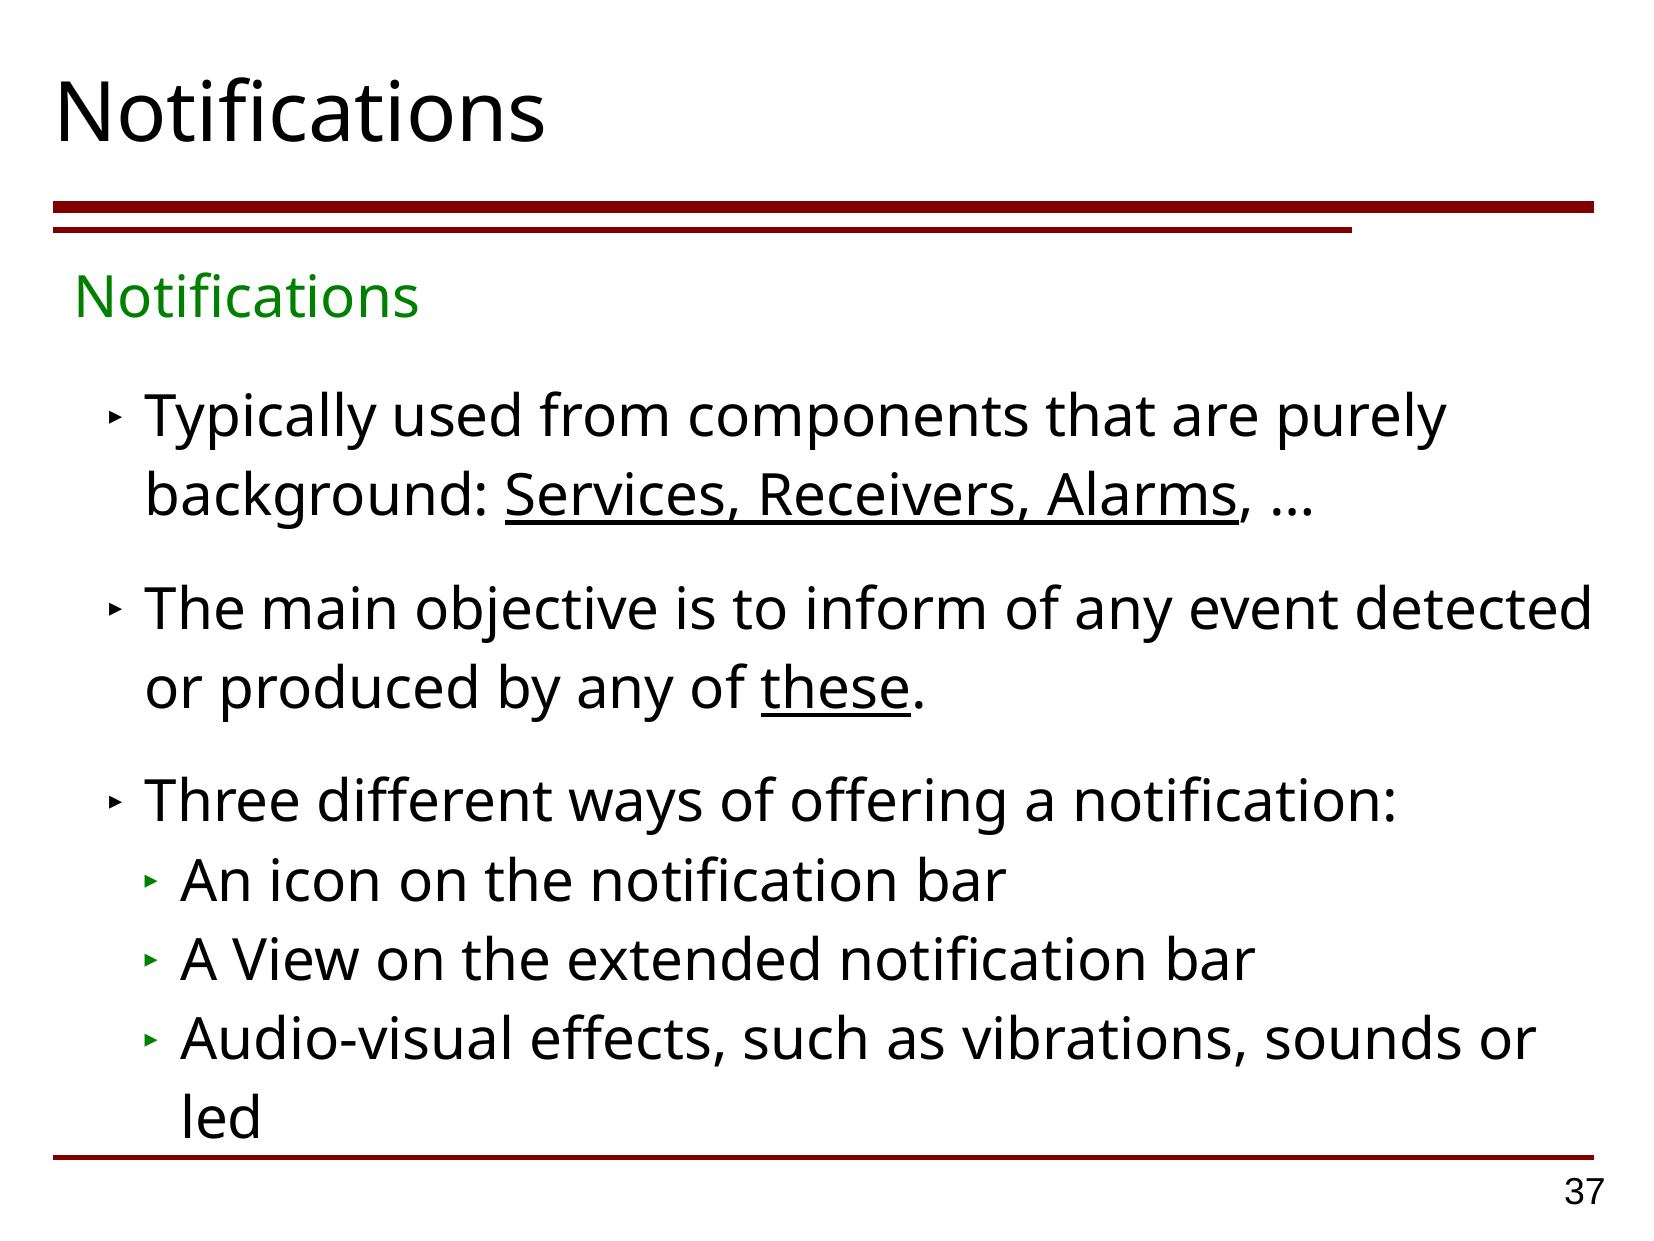

# Notifications
Notifications
Typically used from components that are purely background: Services, Receivers, Alarms, …
The main objective is to inform of any event detected or produced by any of these.
Three different ways of offering a notification:
An icon on the notification bar
A View on the extended notification bar
Audio-visual effects, such as vibrations, sounds or led